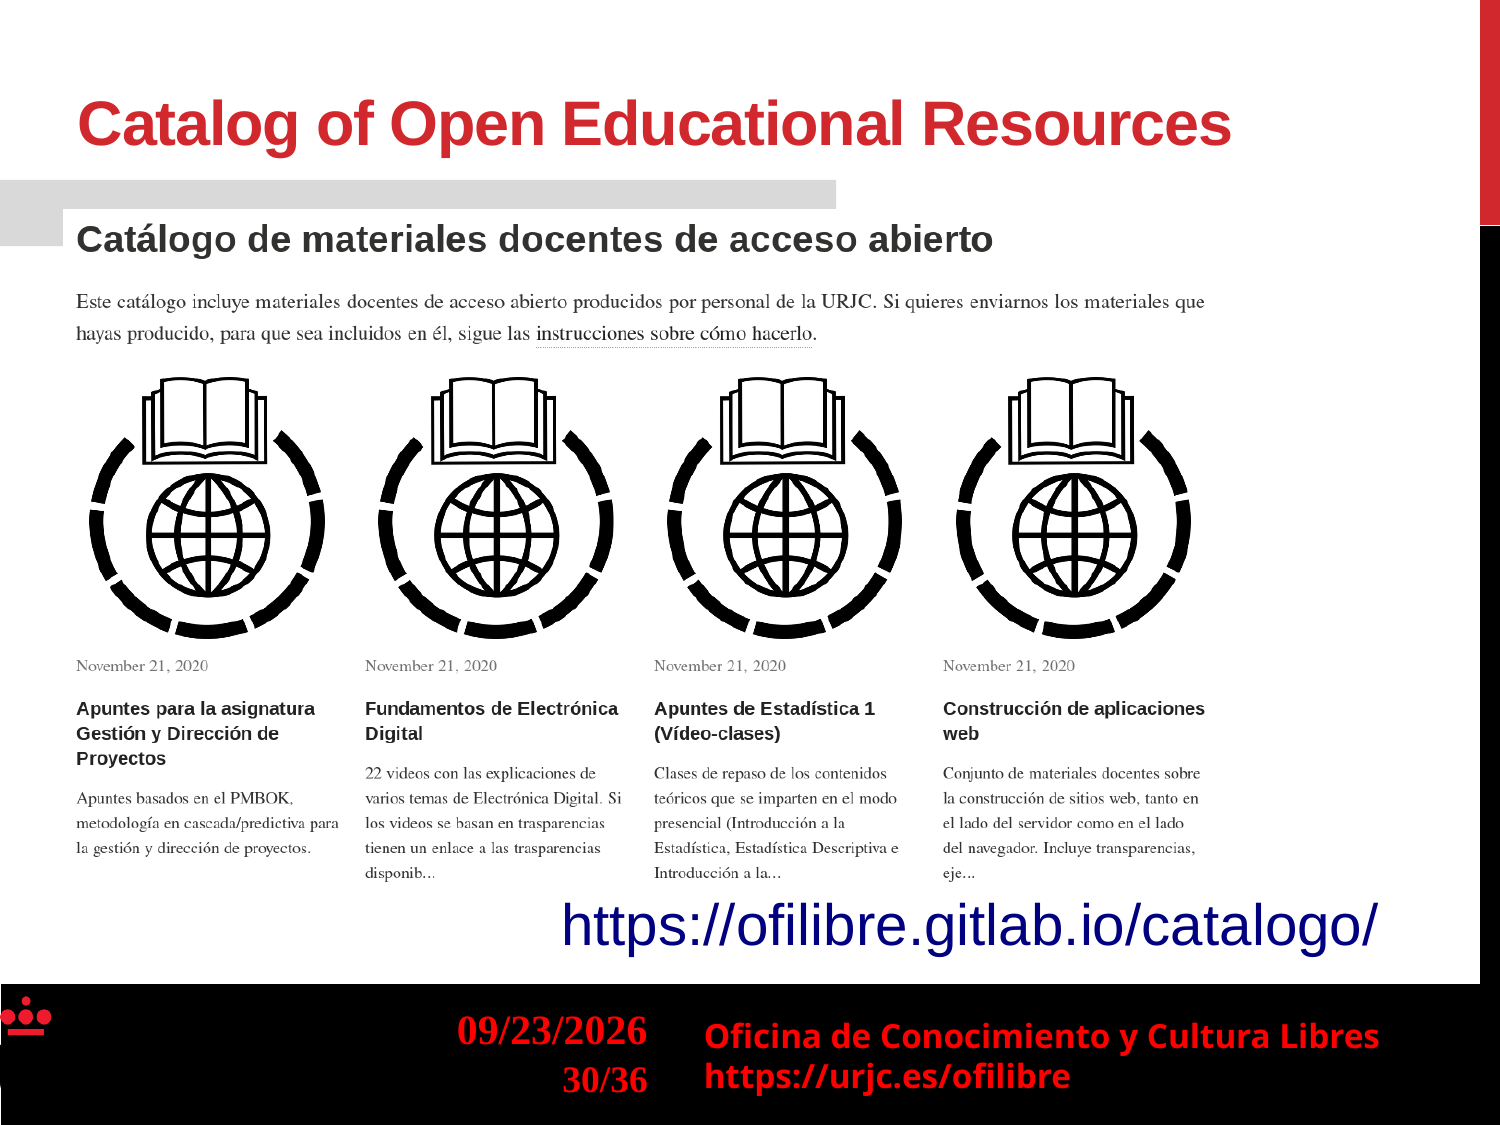

#
	Catalog of Open Educational Resources
https://ofilibre.gitlab.io/catalogo/